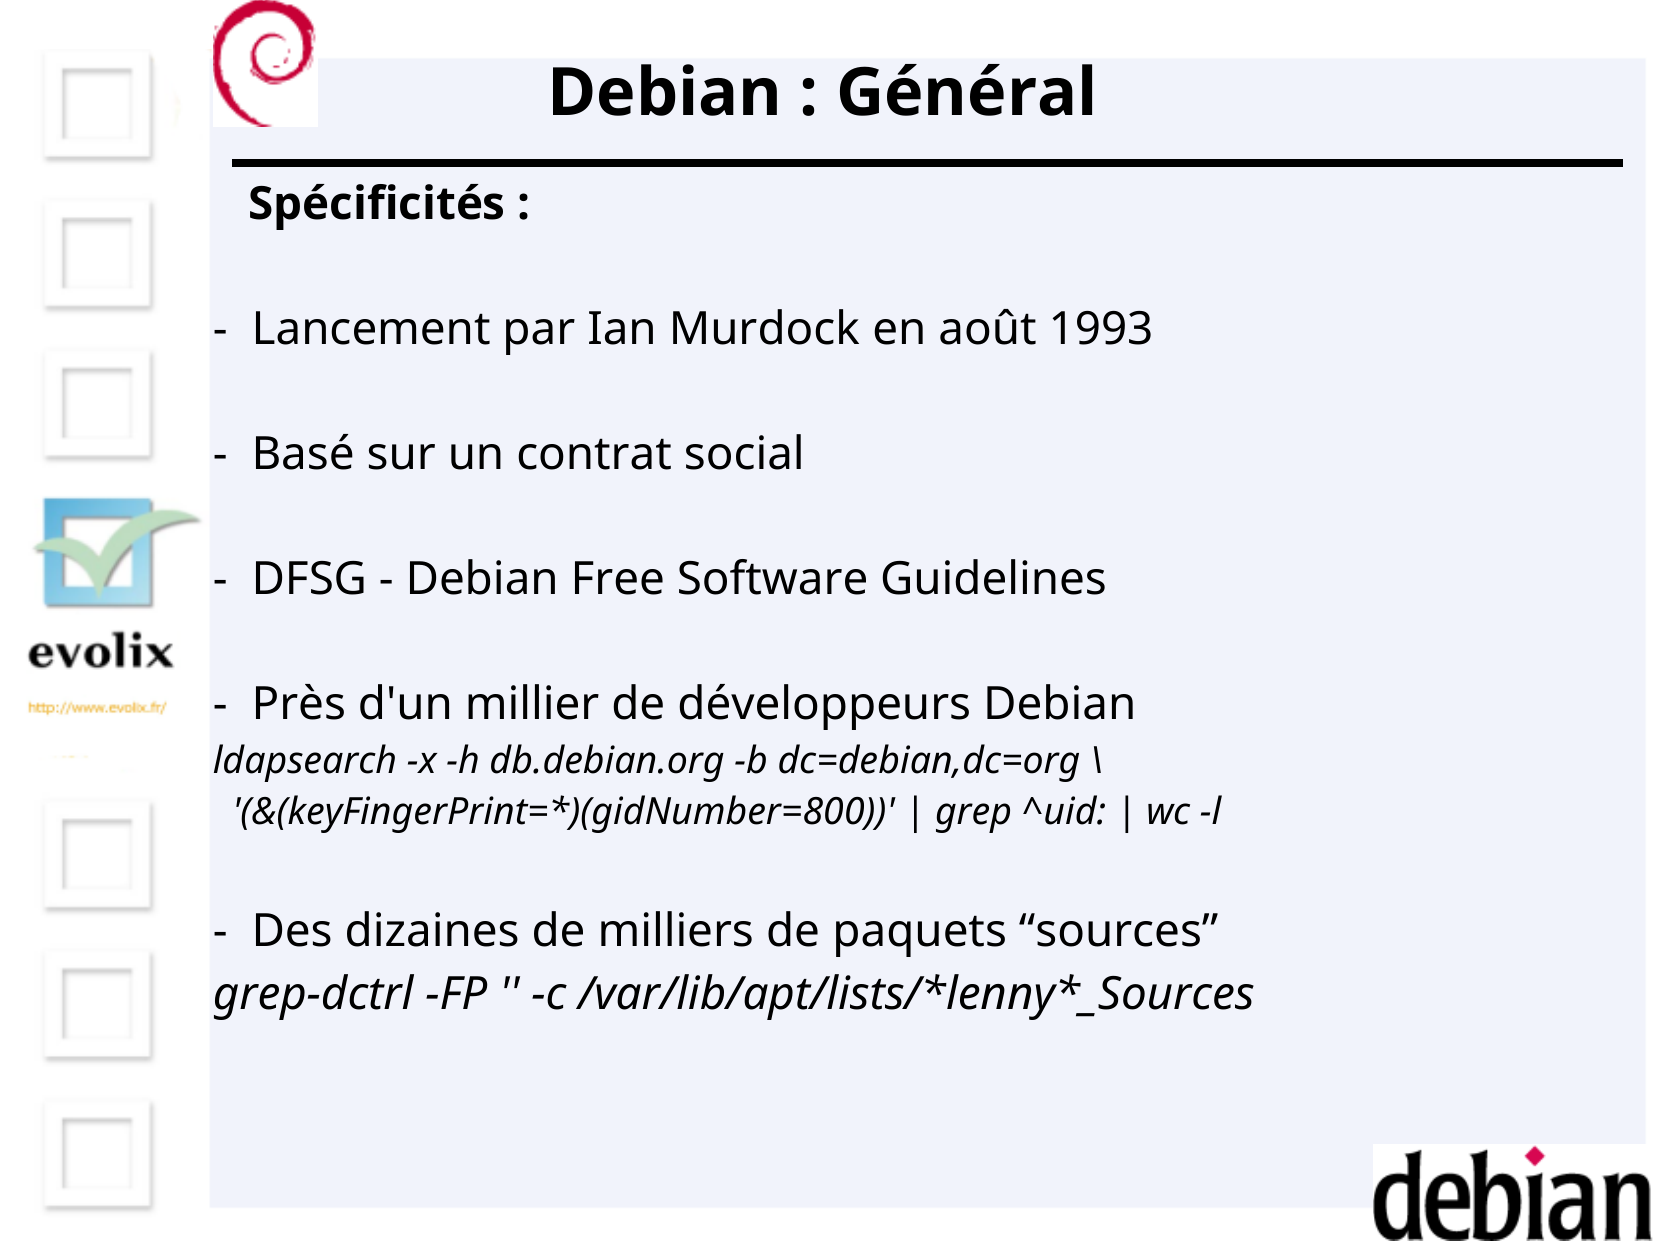

# Debian : Général
Spécificités :
- Lancement par Ian Murdock en août 1993
- Basé sur un contrat social
- DFSG - Debian Free Software Guidelines
- Près d'un millier de développeurs Debian
ldapsearch -x -h db.debian.org -b dc=debian,dc=org \
 '(&(keyFingerPrint=*)(gidNumber=800))' | grep ^uid: | wc -l
- Des dizaines de milliers de paquets “sources”
grep-dctrl -FP '' -c /var/lib/apt/lists/*lenny*_Sources